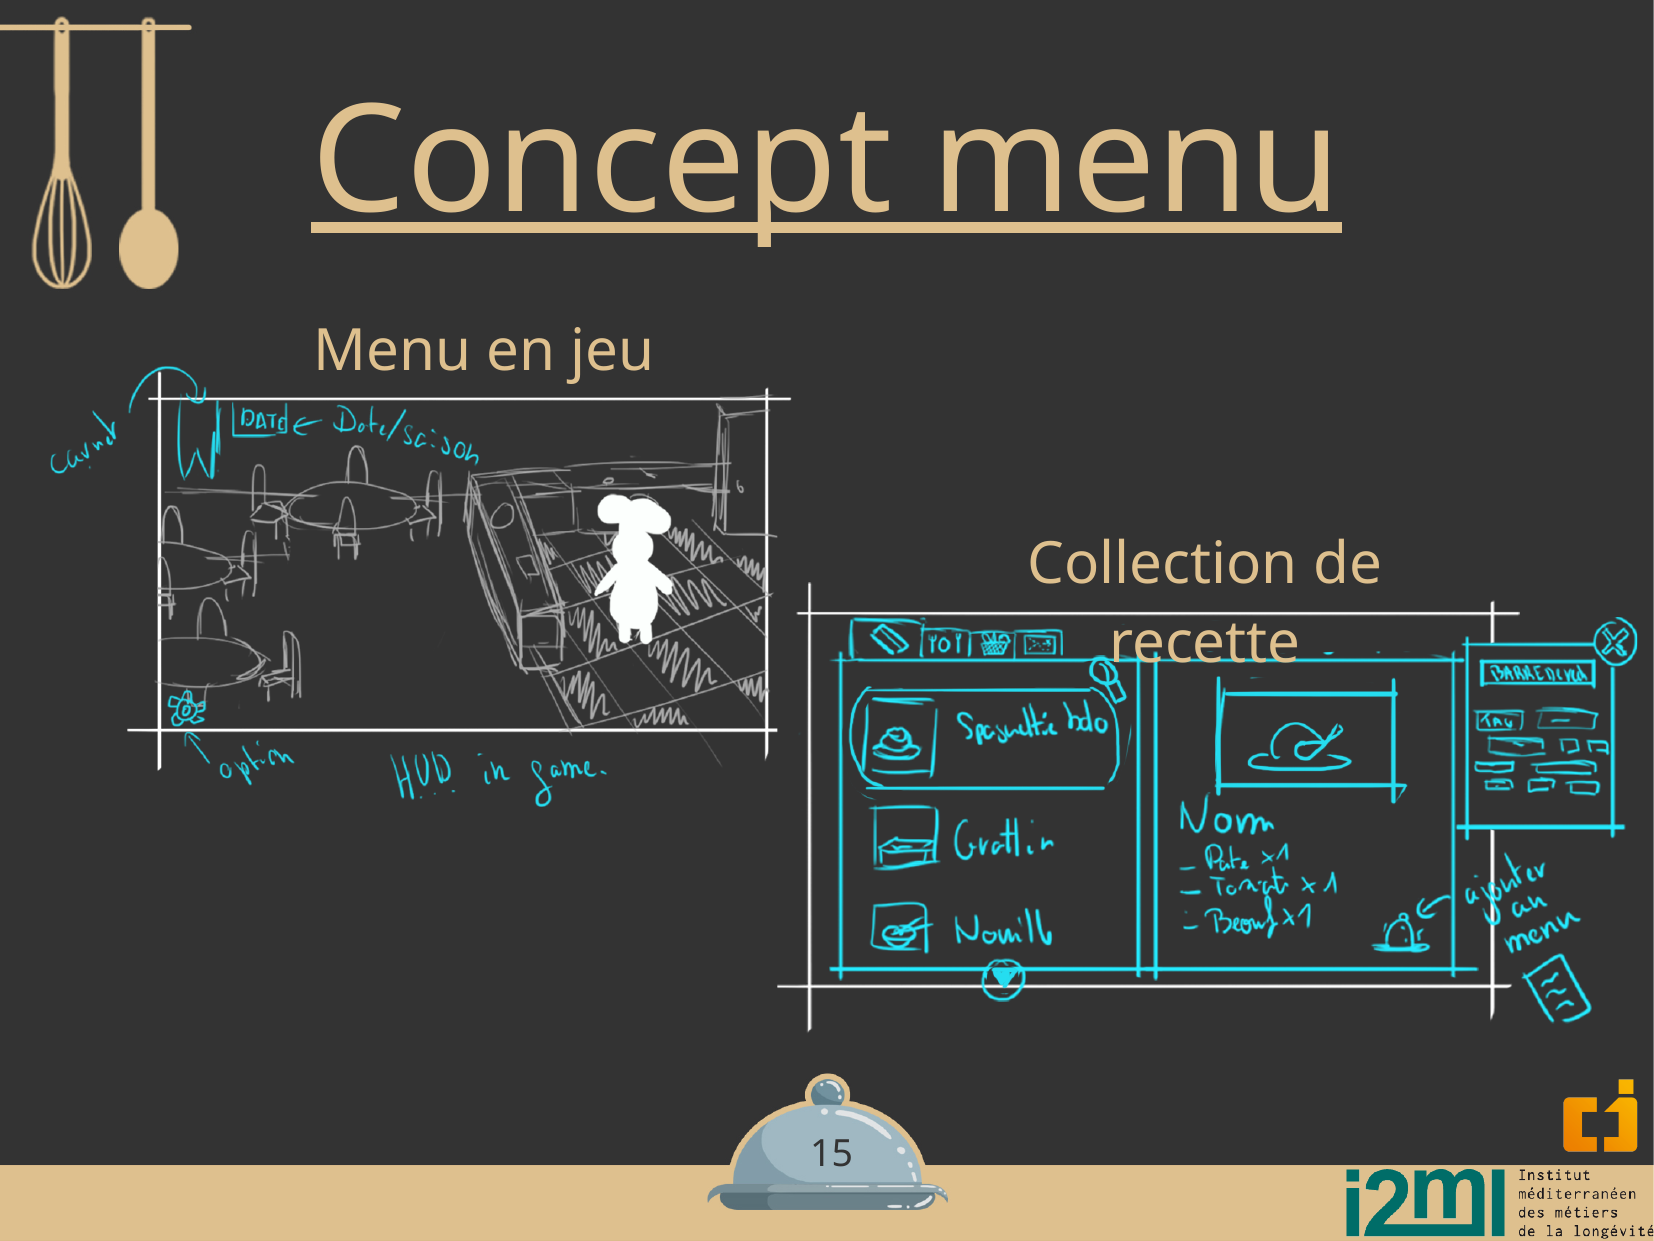

# Concept menu
Menu en jeu
Collection de recette